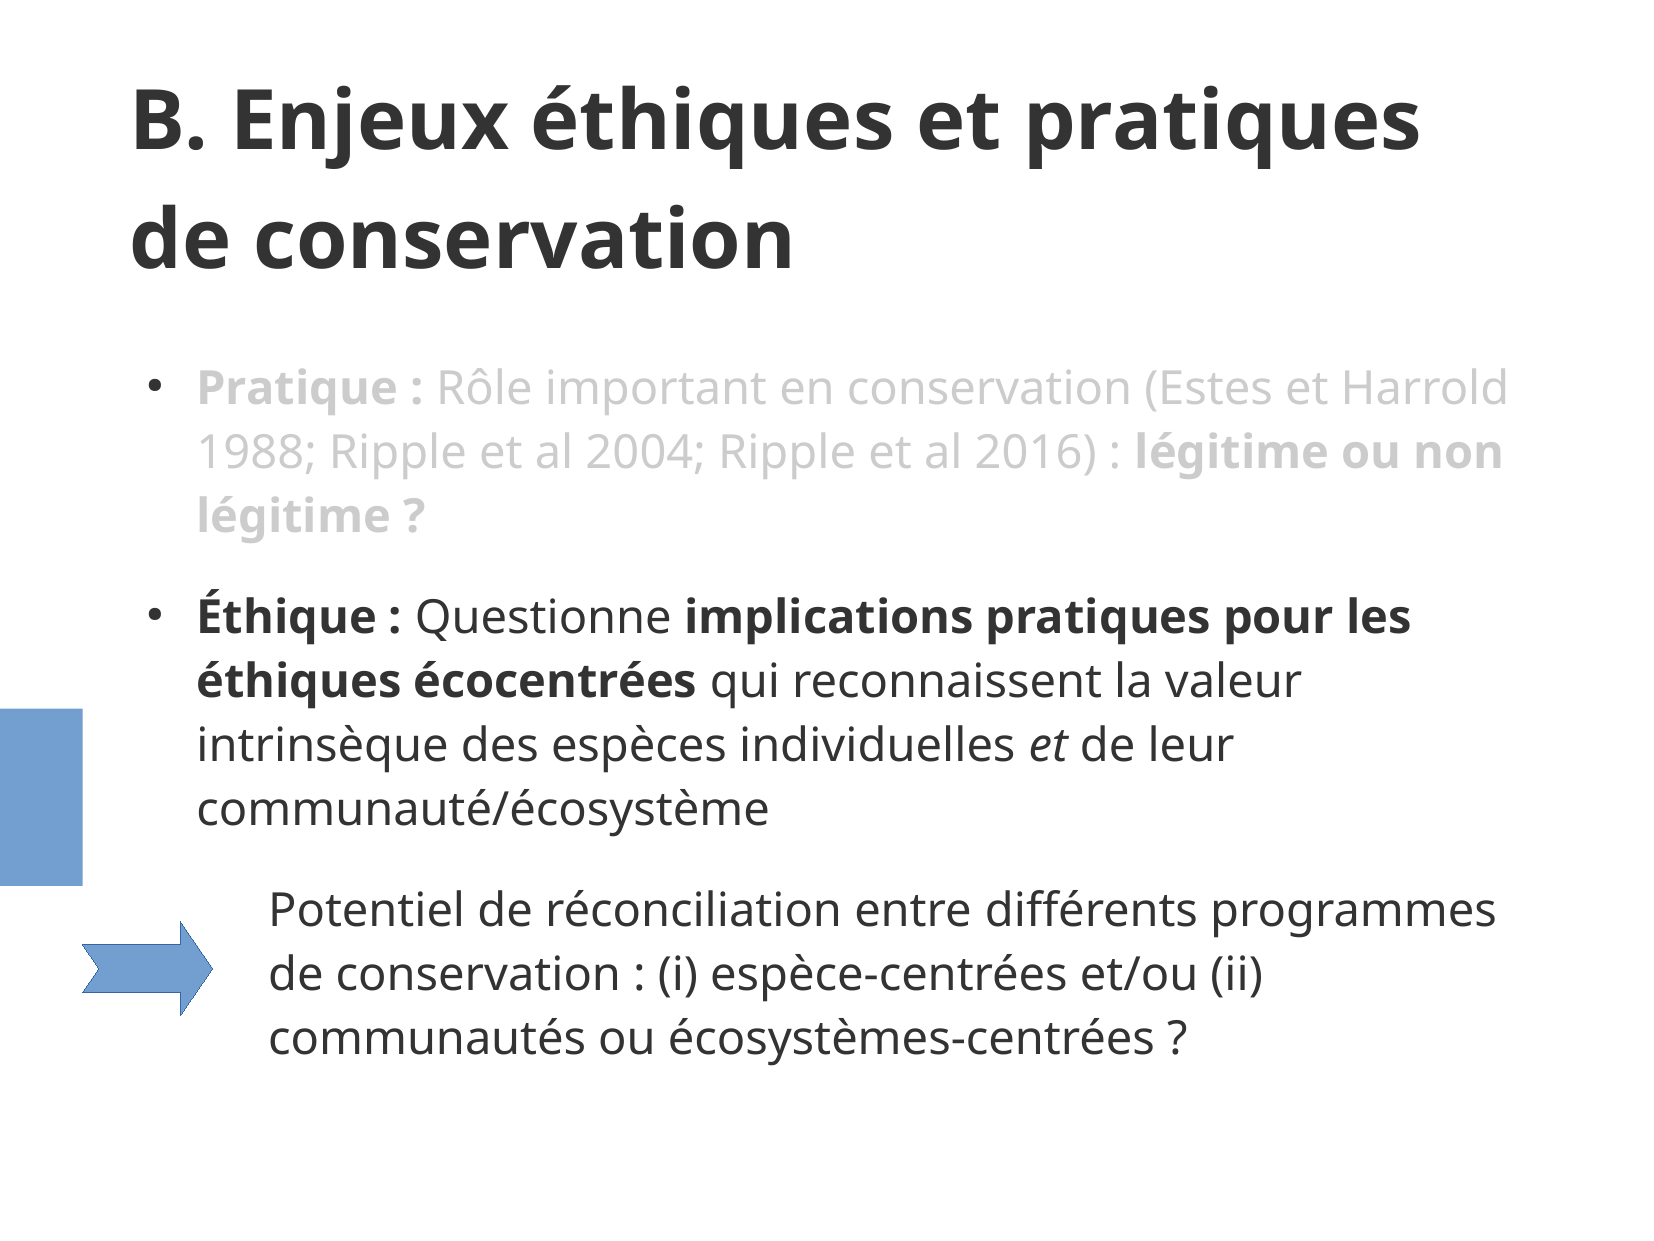

# B. Enjeux éthiques et pratiques de conservation
Pratique : Rôle important en conservation (Estes et Harrold 1988; Ripple et al 2004; Ripple et al 2016) : légitime ou non légitime ?
Éthique : Questionne implications pratiques pour les éthiques écocentrées qui reconnaissent la valeur intrinsèque des espèces individuelles et de leur communauté/écosystème
Potentiel de réconciliation entre différents programmes de conservation : (i) espèce-centrées et/ou (ii) communautés ou écosystèmes-centrées ?